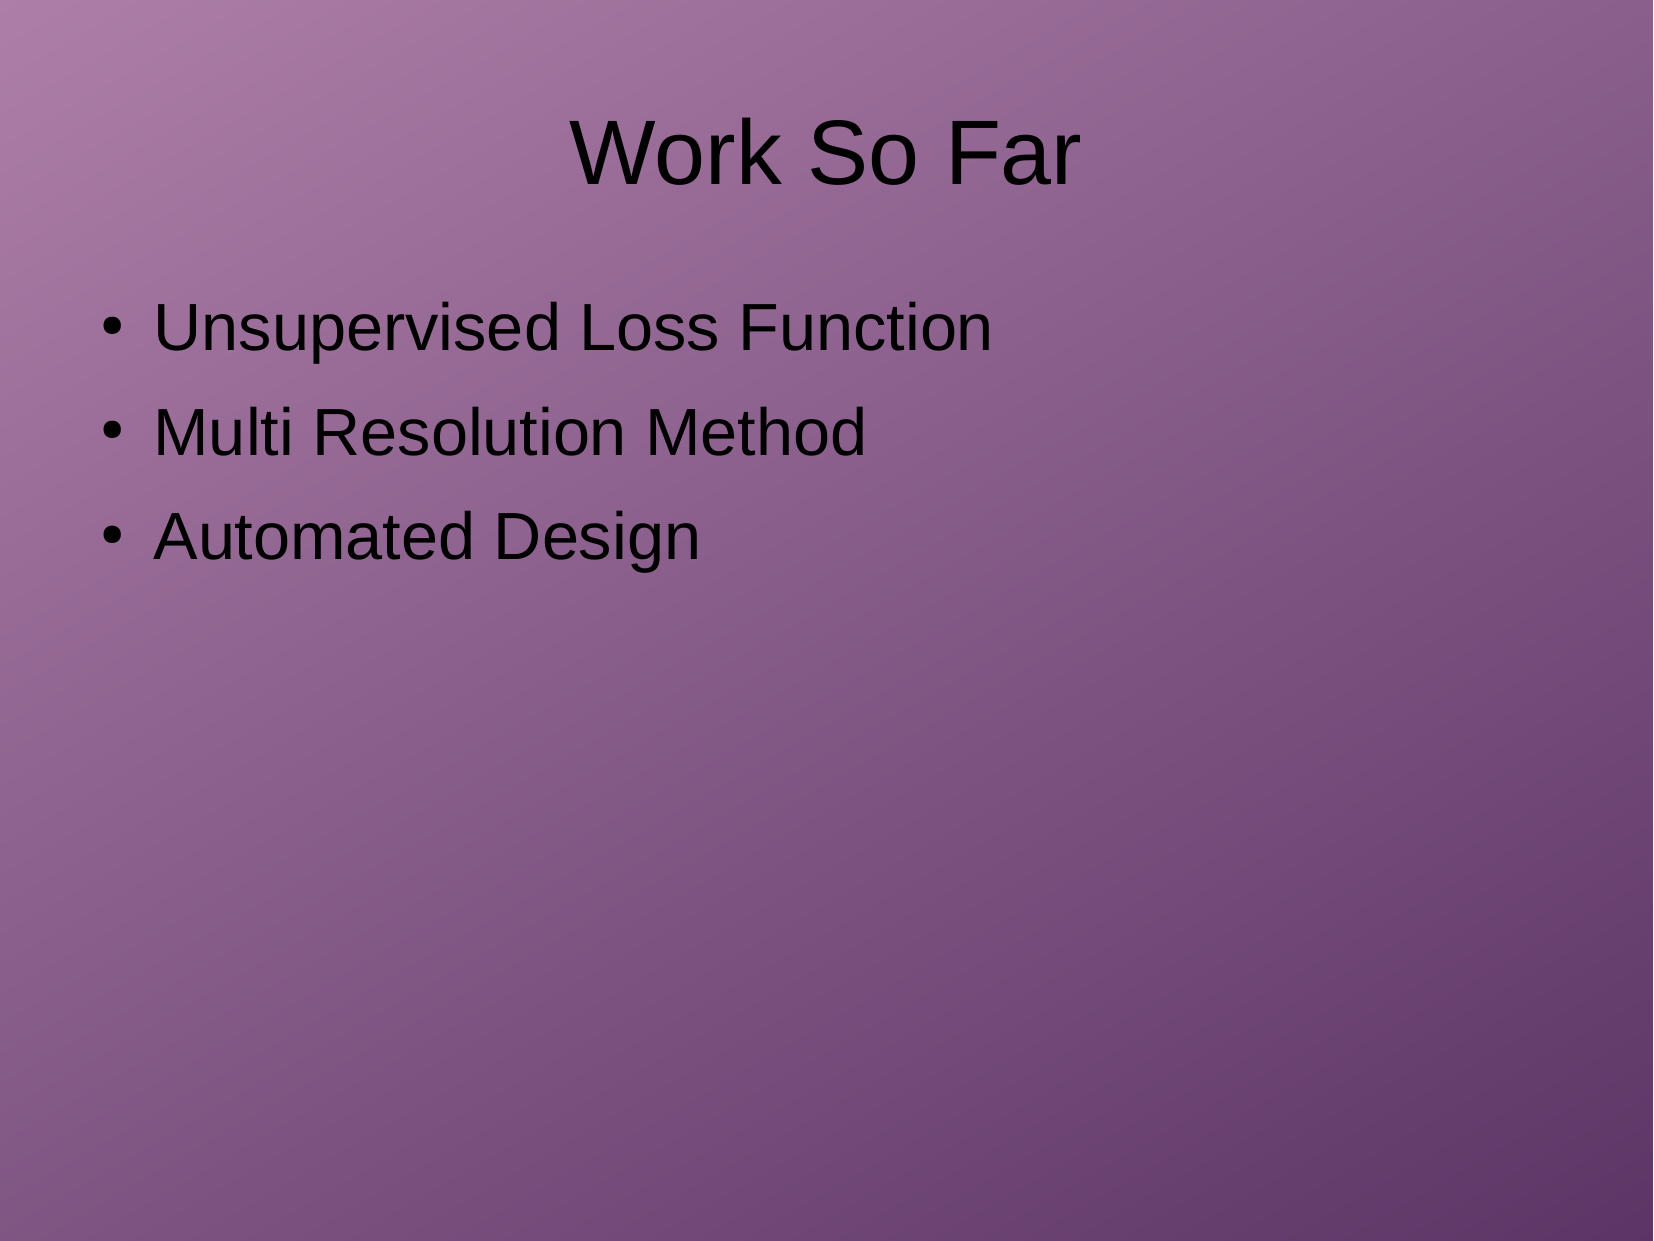

# Work So Far
Unsupervised Loss Function
Multi Resolution Method
Automated Design